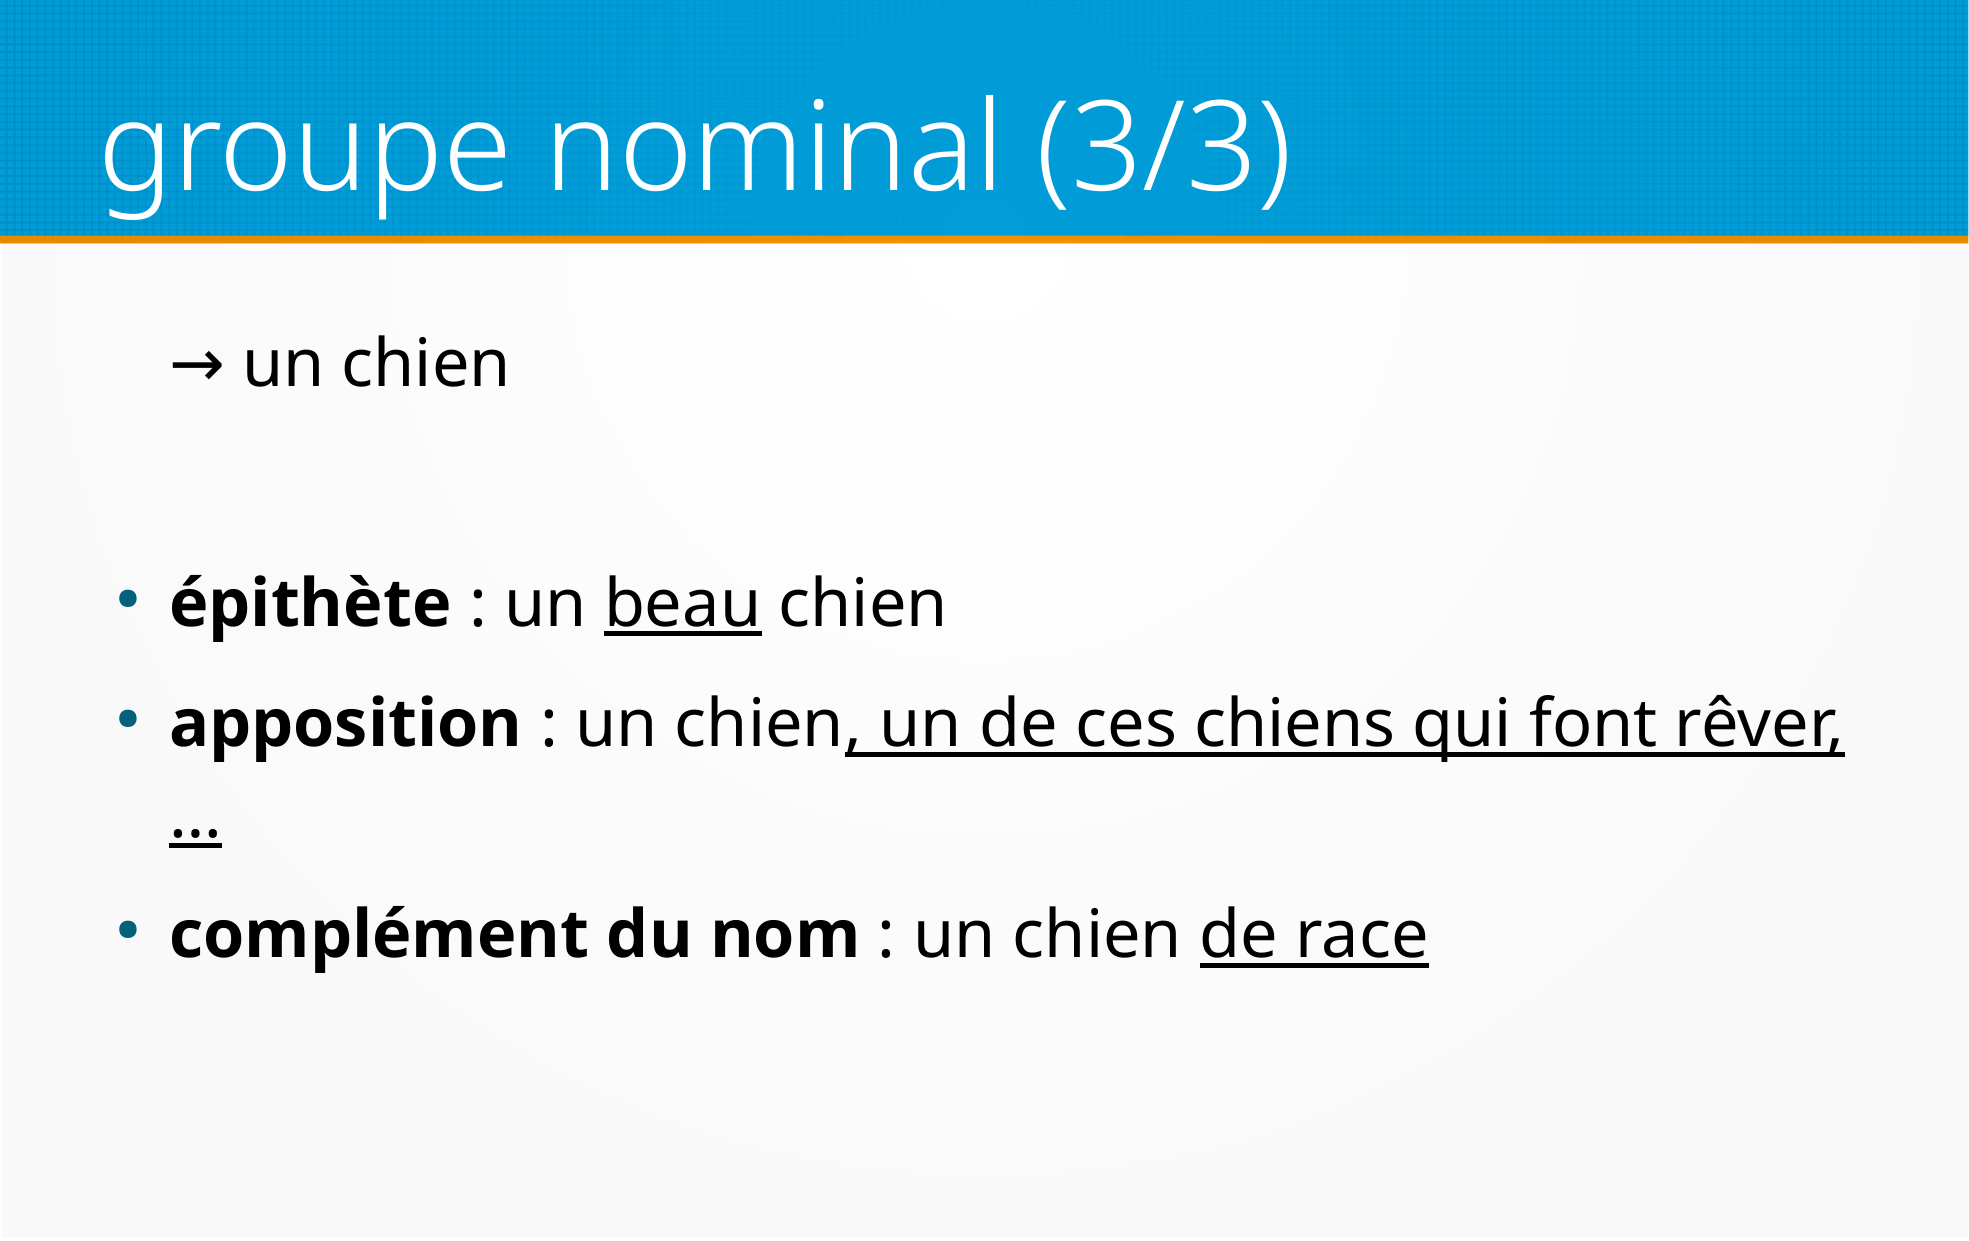

# groupe nominal (3/3)
→ un chien
épithète : un beau chien
apposition : un chien, un de ces chiens qui font rêver, …
complément du nom : un chien de race